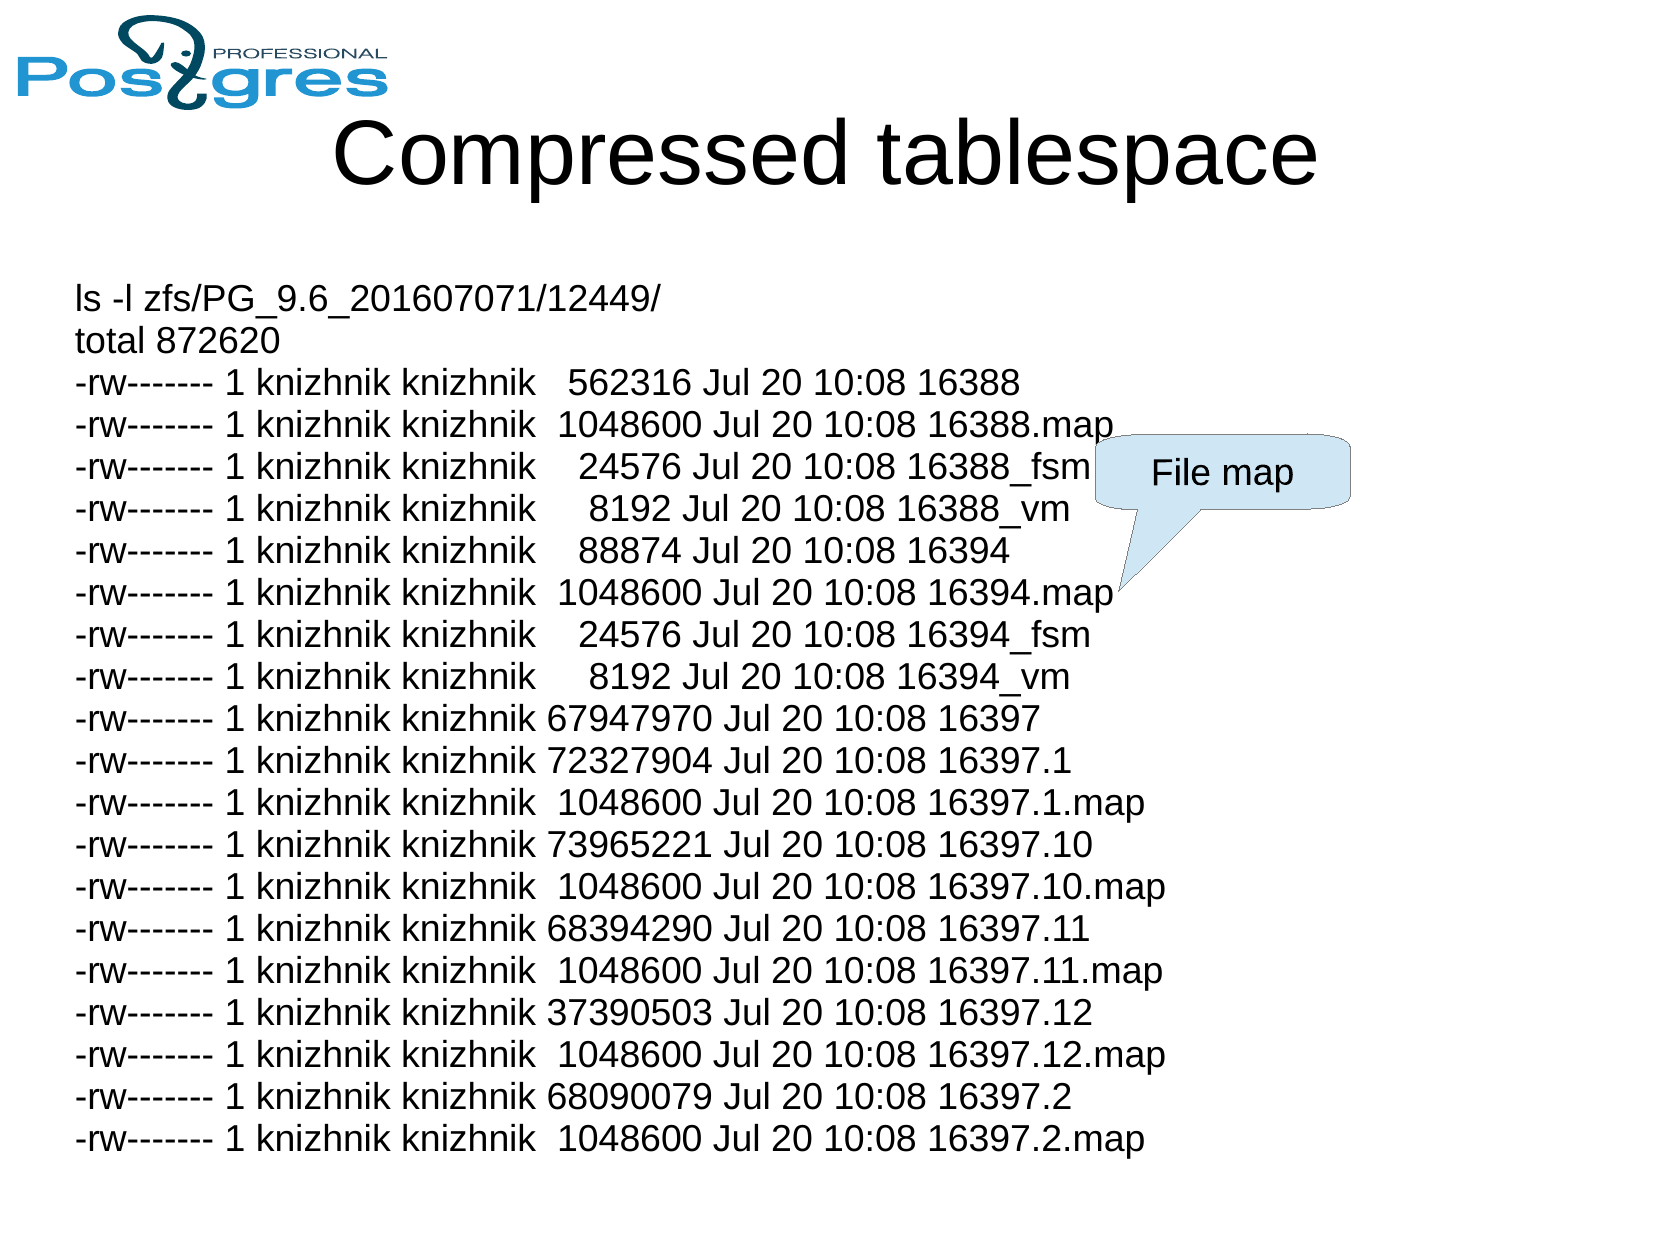

# Compressed tablespace
ls -l zfs/PG_9.6_201607071/12449/
total 872620
-rw------- 1 knizhnik knizhnik 562316 Jul 20 10:08 16388
-rw------- 1 knizhnik knizhnik 1048600 Jul 20 10:08 16388.map
-rw------- 1 knizhnik knizhnik 24576 Jul 20 10:08 16388_fsm
-rw------- 1 knizhnik knizhnik 8192 Jul 20 10:08 16388_vm
-rw------- 1 knizhnik knizhnik 88874 Jul 20 10:08 16394
-rw------- 1 knizhnik knizhnik 1048600 Jul 20 10:08 16394.map
-rw------- 1 knizhnik knizhnik 24576 Jul 20 10:08 16394_fsm
-rw------- 1 knizhnik knizhnik 8192 Jul 20 10:08 16394_vm
-rw------- 1 knizhnik knizhnik 67947970 Jul 20 10:08 16397
-rw------- 1 knizhnik knizhnik 72327904 Jul 20 10:08 16397.1
-rw------- 1 knizhnik knizhnik 1048600 Jul 20 10:08 16397.1.map
-rw------- 1 knizhnik knizhnik 73965221 Jul 20 10:08 16397.10
-rw------- 1 knizhnik knizhnik 1048600 Jul 20 10:08 16397.10.map
-rw------- 1 knizhnik knizhnik 68394290 Jul 20 10:08 16397.11
-rw------- 1 knizhnik knizhnik 1048600 Jul 20 10:08 16397.11.map
-rw------- 1 knizhnik knizhnik 37390503 Jul 20 10:08 16397.12
-rw------- 1 knizhnik knizhnik 1048600 Jul 20 10:08 16397.12.map
-rw------- 1 knizhnik knizhnik 68090079 Jul 20 10:08 16397.2
-rw------- 1 knizhnik knizhnik 1048600 Jul 20 10:08 16397.2.map
File map